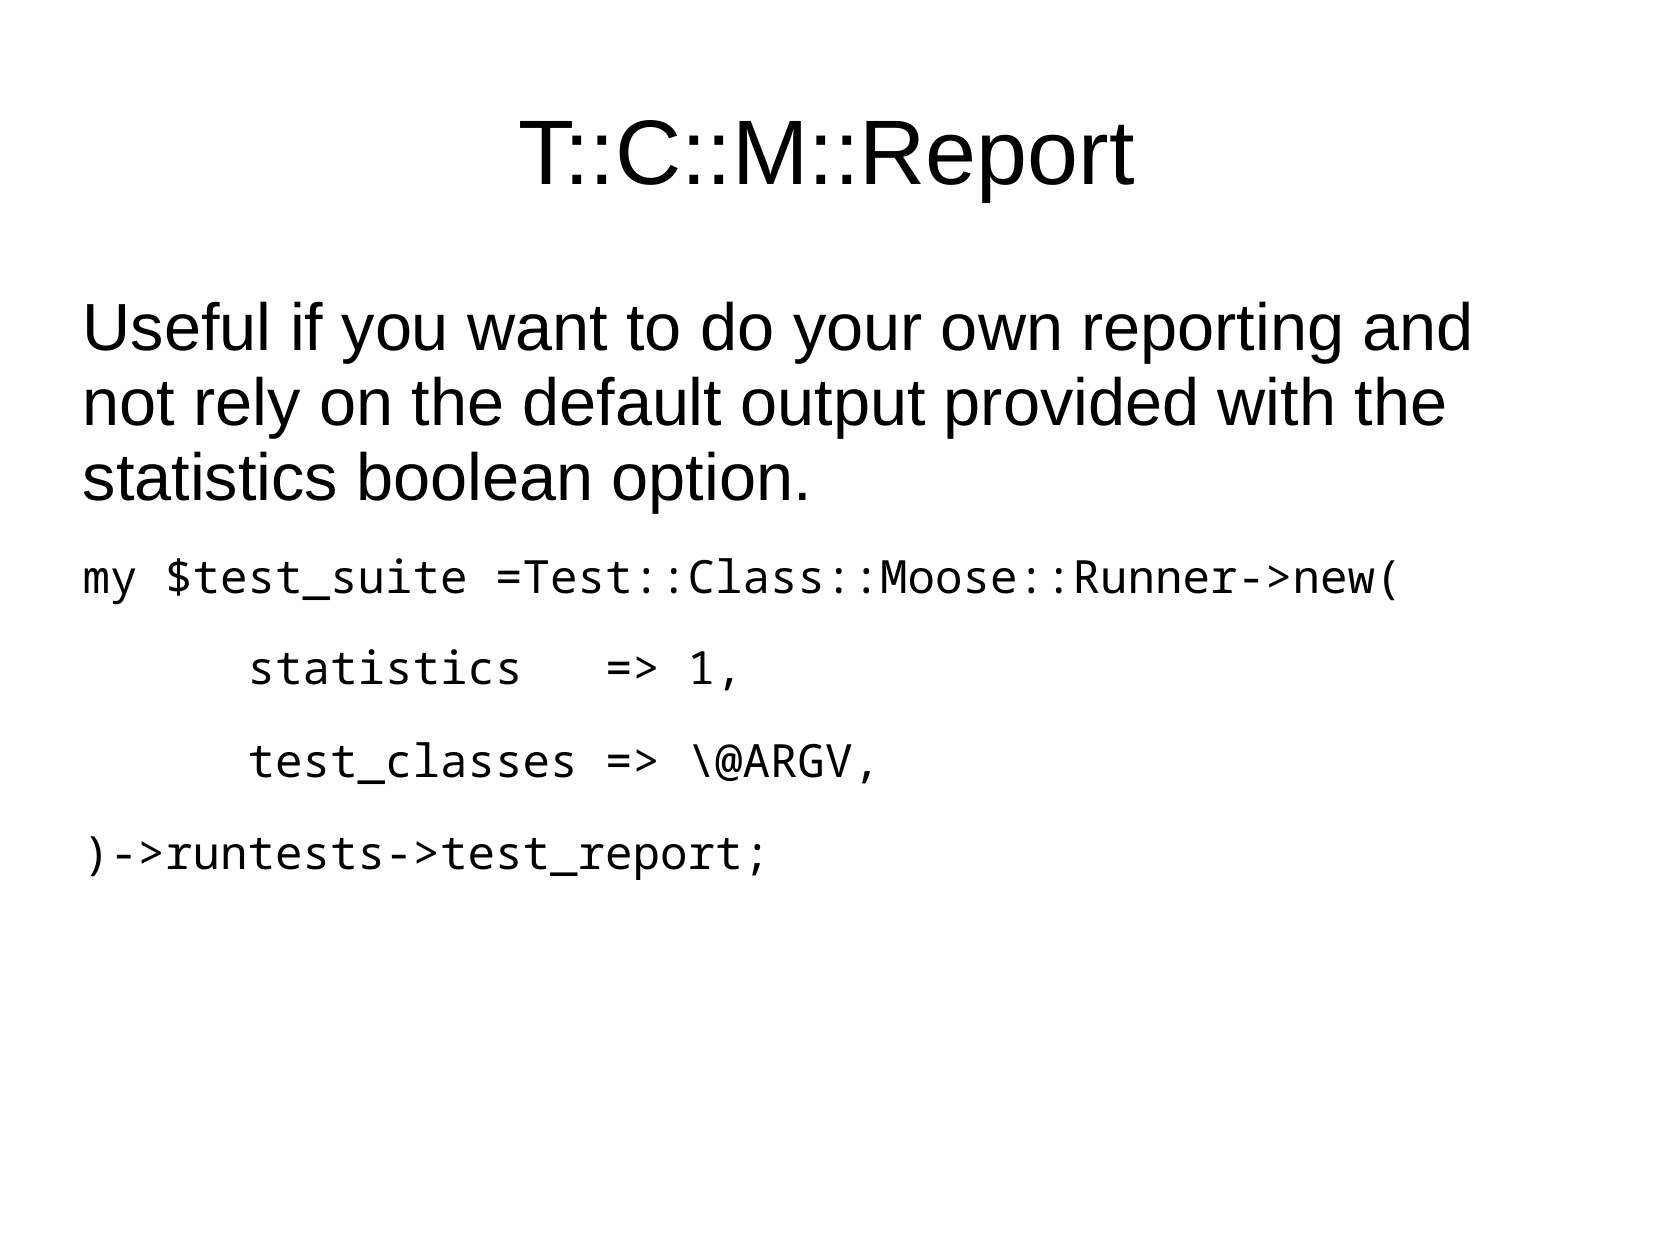

# T::C::M::Report
Useful if you want to do your own reporting and not rely on the default output provided with the statistics boolean option.
my $test_suite =Test::Class::Moose::Runner->new(
 statistics => 1,
 test_classes => \@ARGV,
)->runtests->test_report;